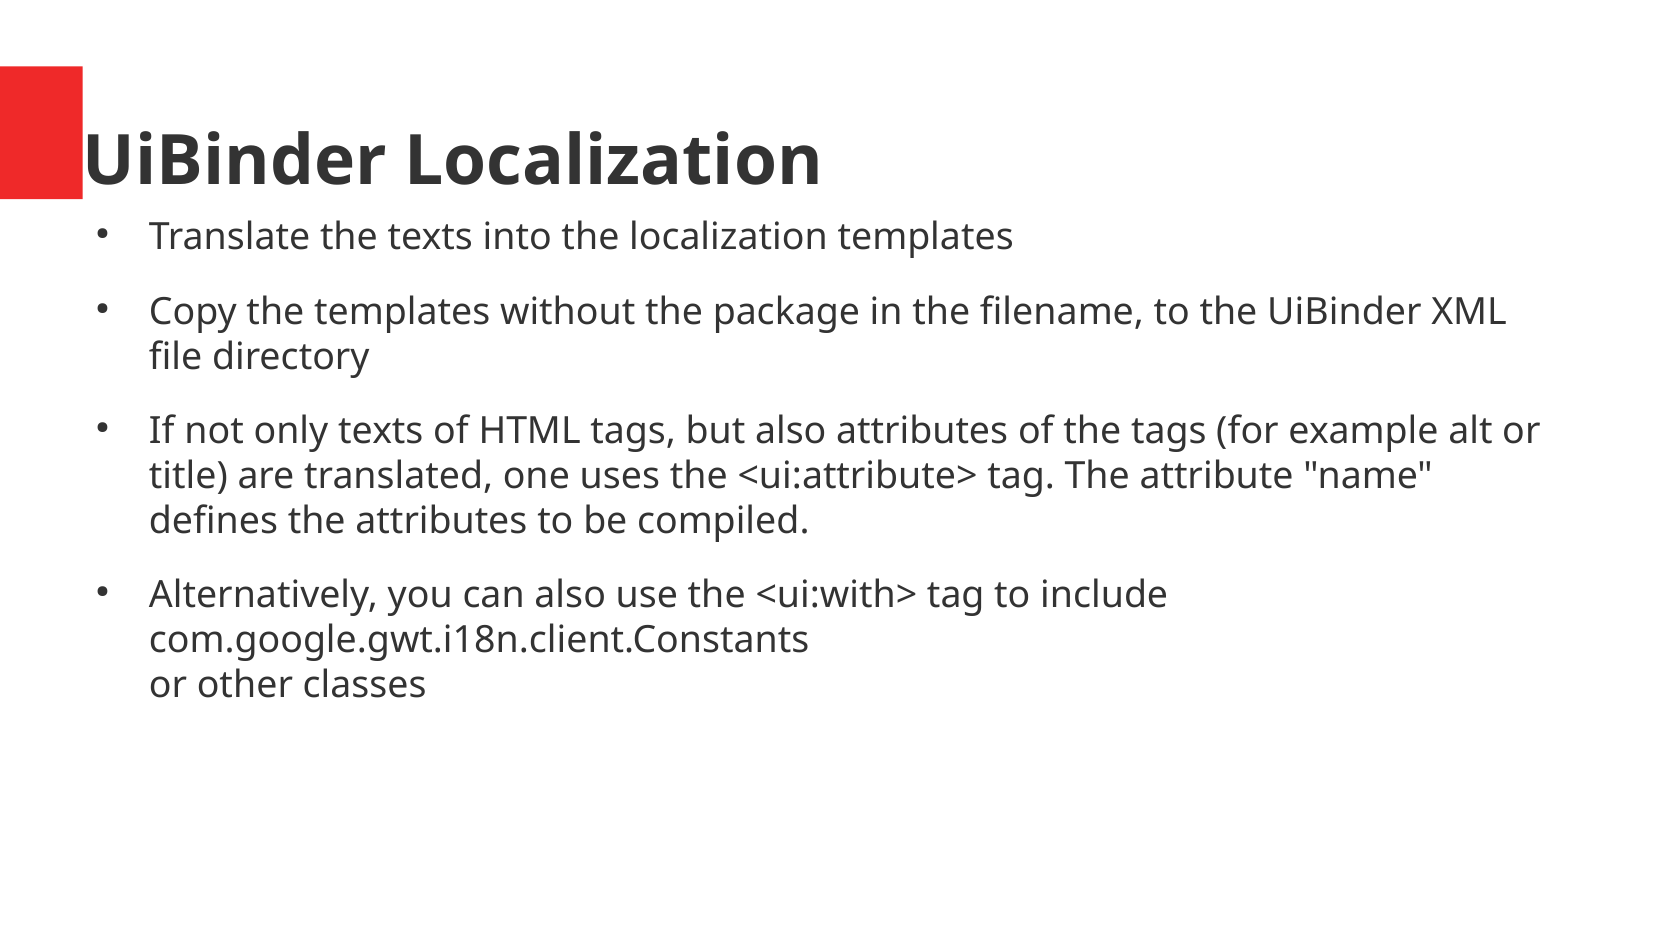

# UiBinder Localization
Translate the texts into the localization templates
Copy the templates without the package in the filename, to the UiBinder XML file directory
If not only texts of HTML tags, but also attributes of the tags (for example alt or title) are translated, one uses the <ui:attribute> tag. The attribute "name" defines the attributes to be compiled.
Alternatively, you can also use the <ui:with> tag to include
com.google.gwt.i18n.client.Constants
or other classes